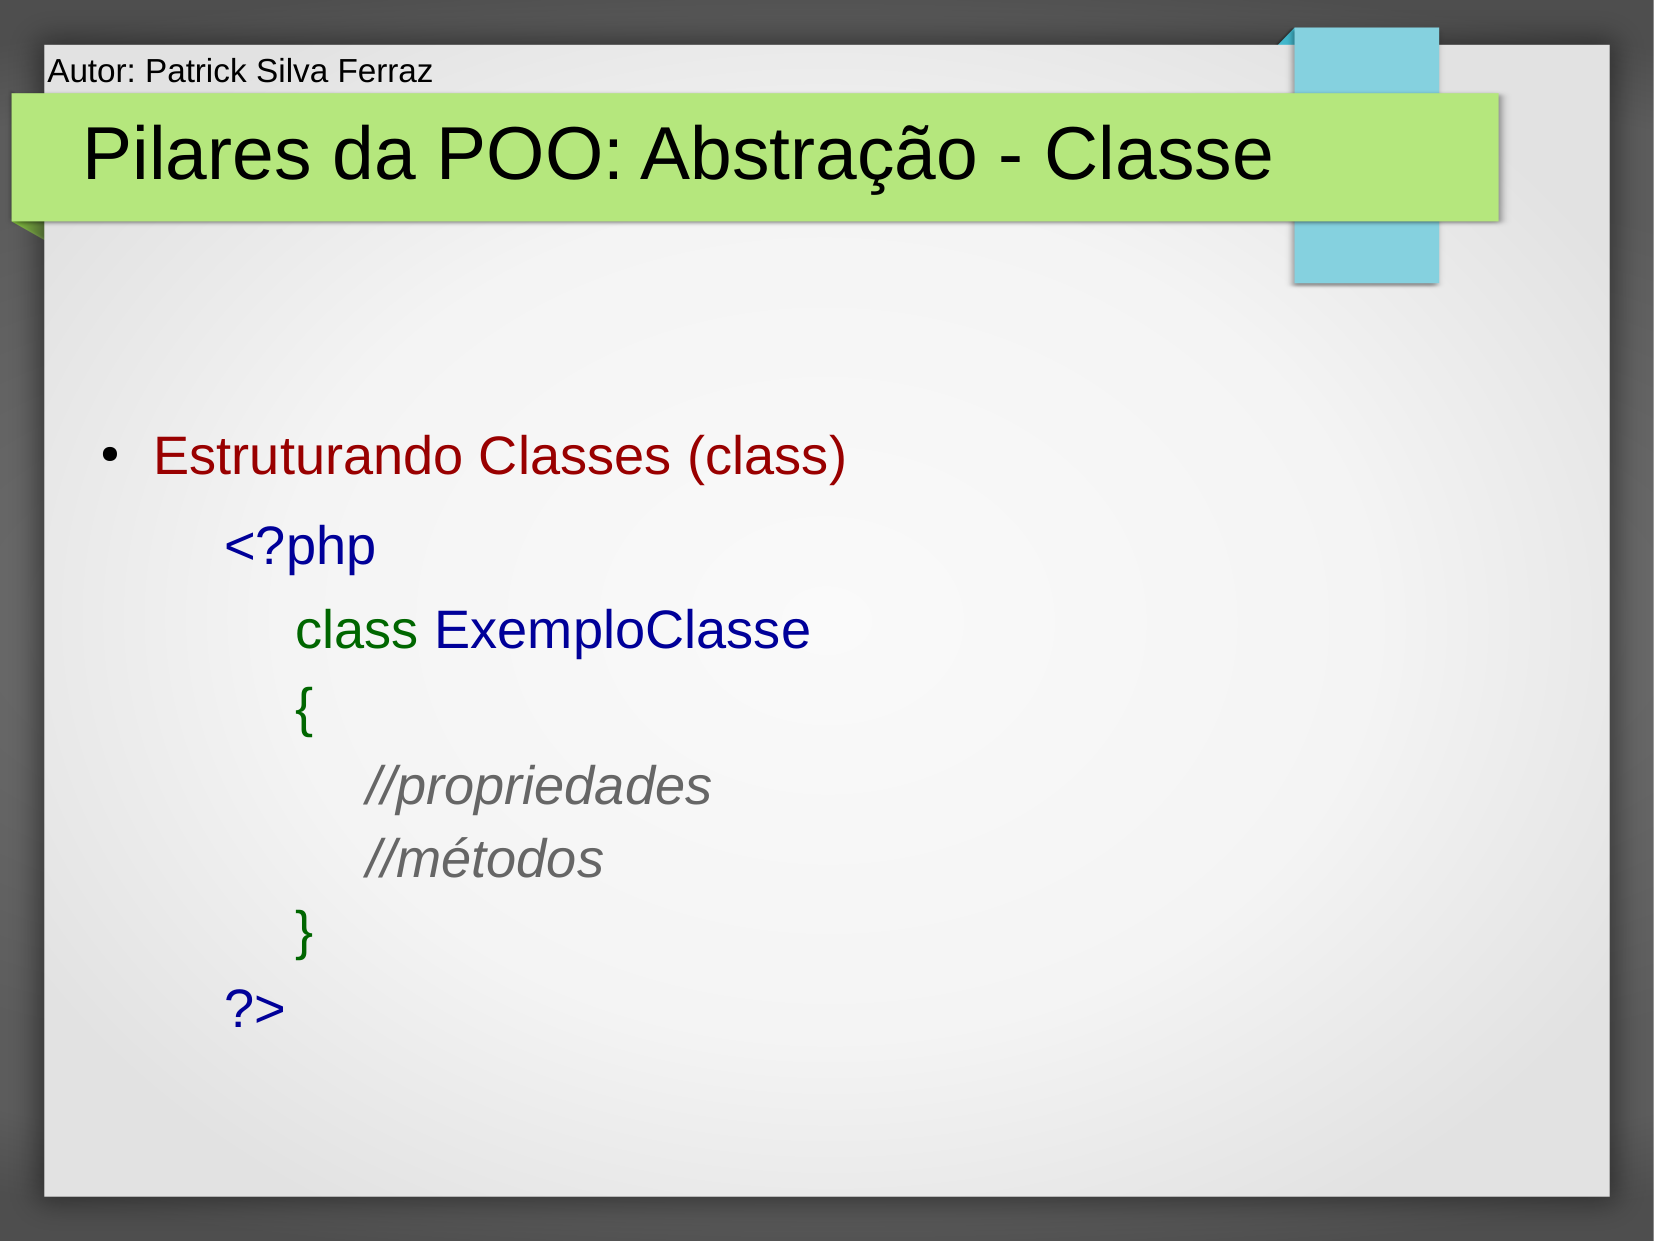

Autor: Patrick Silva Ferraz
# Pilares da POO: Abstração - Classe
Estruturando Classes (class)
<?php
class ExemploClasse
{
//propriedades
//métodos
}
?>